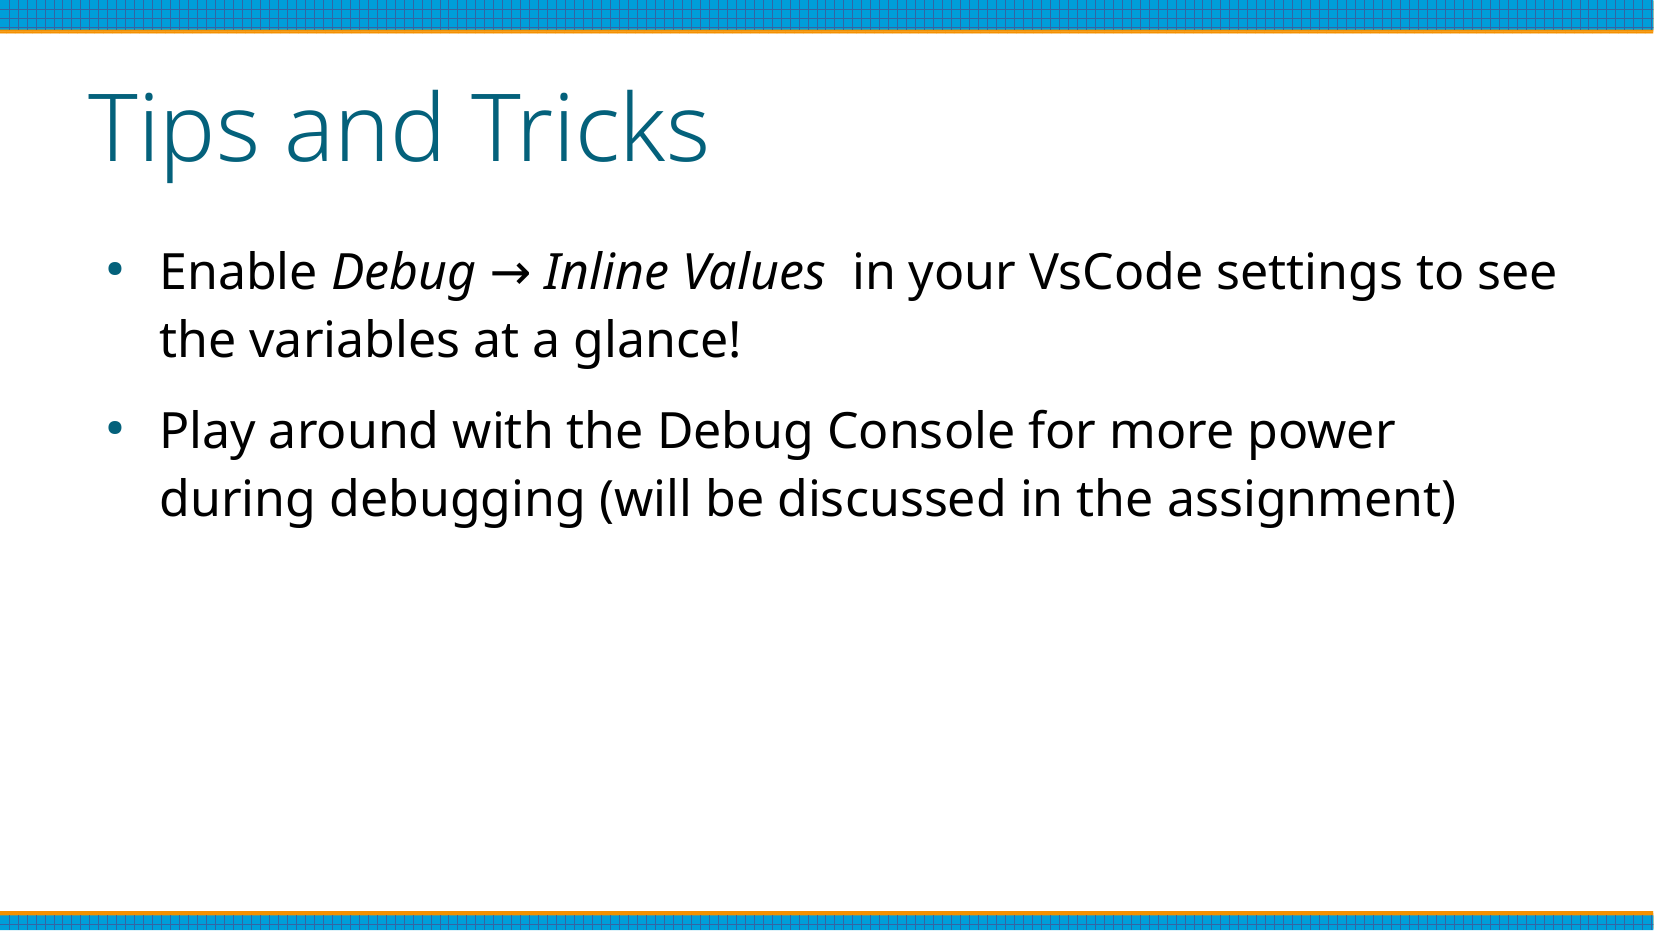

# Tips and Tricks
Enable Debug → Inline Values in your VsCode settings to see the variables at a glance!
Play around with the Debug Console for more power during debugging (will be discussed in the assignment)